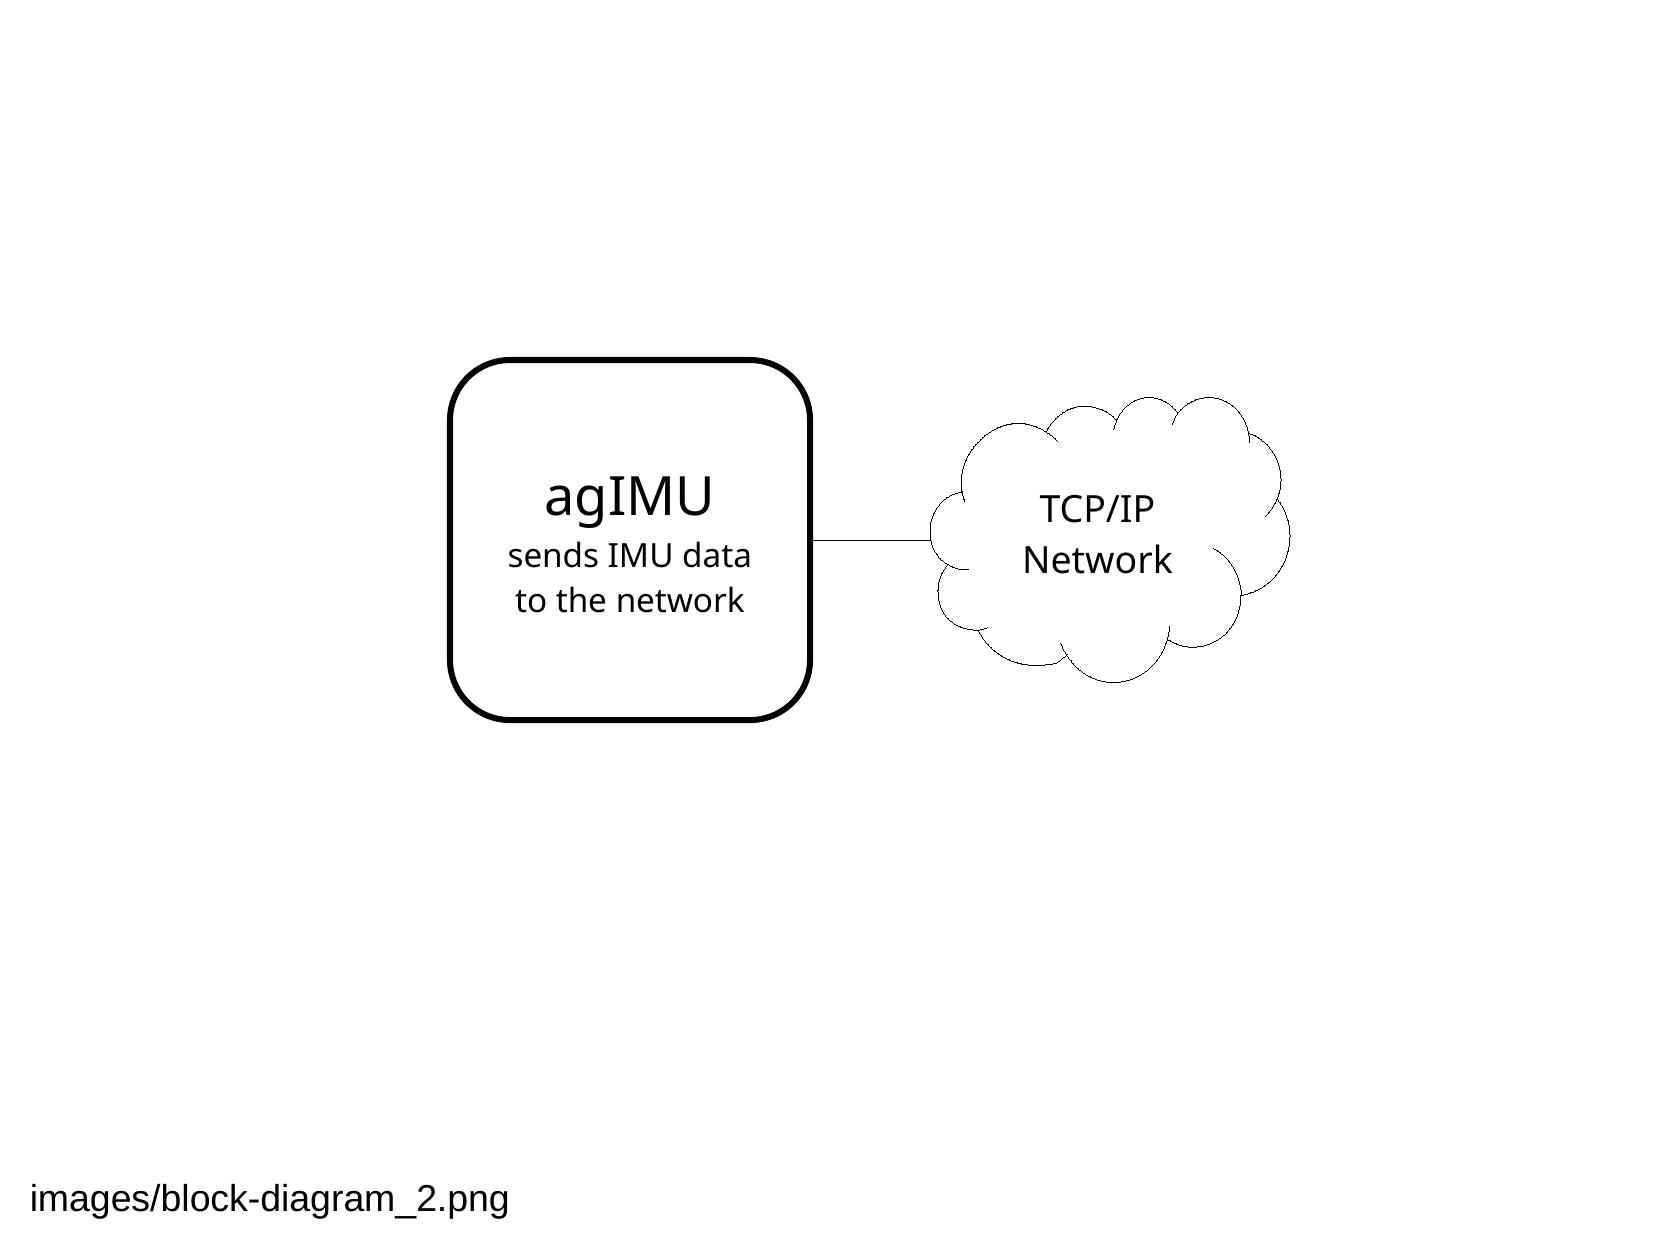

agIMU
sends IMU data
to the network
TCP/IP
Network
images/block-diagram_2.png